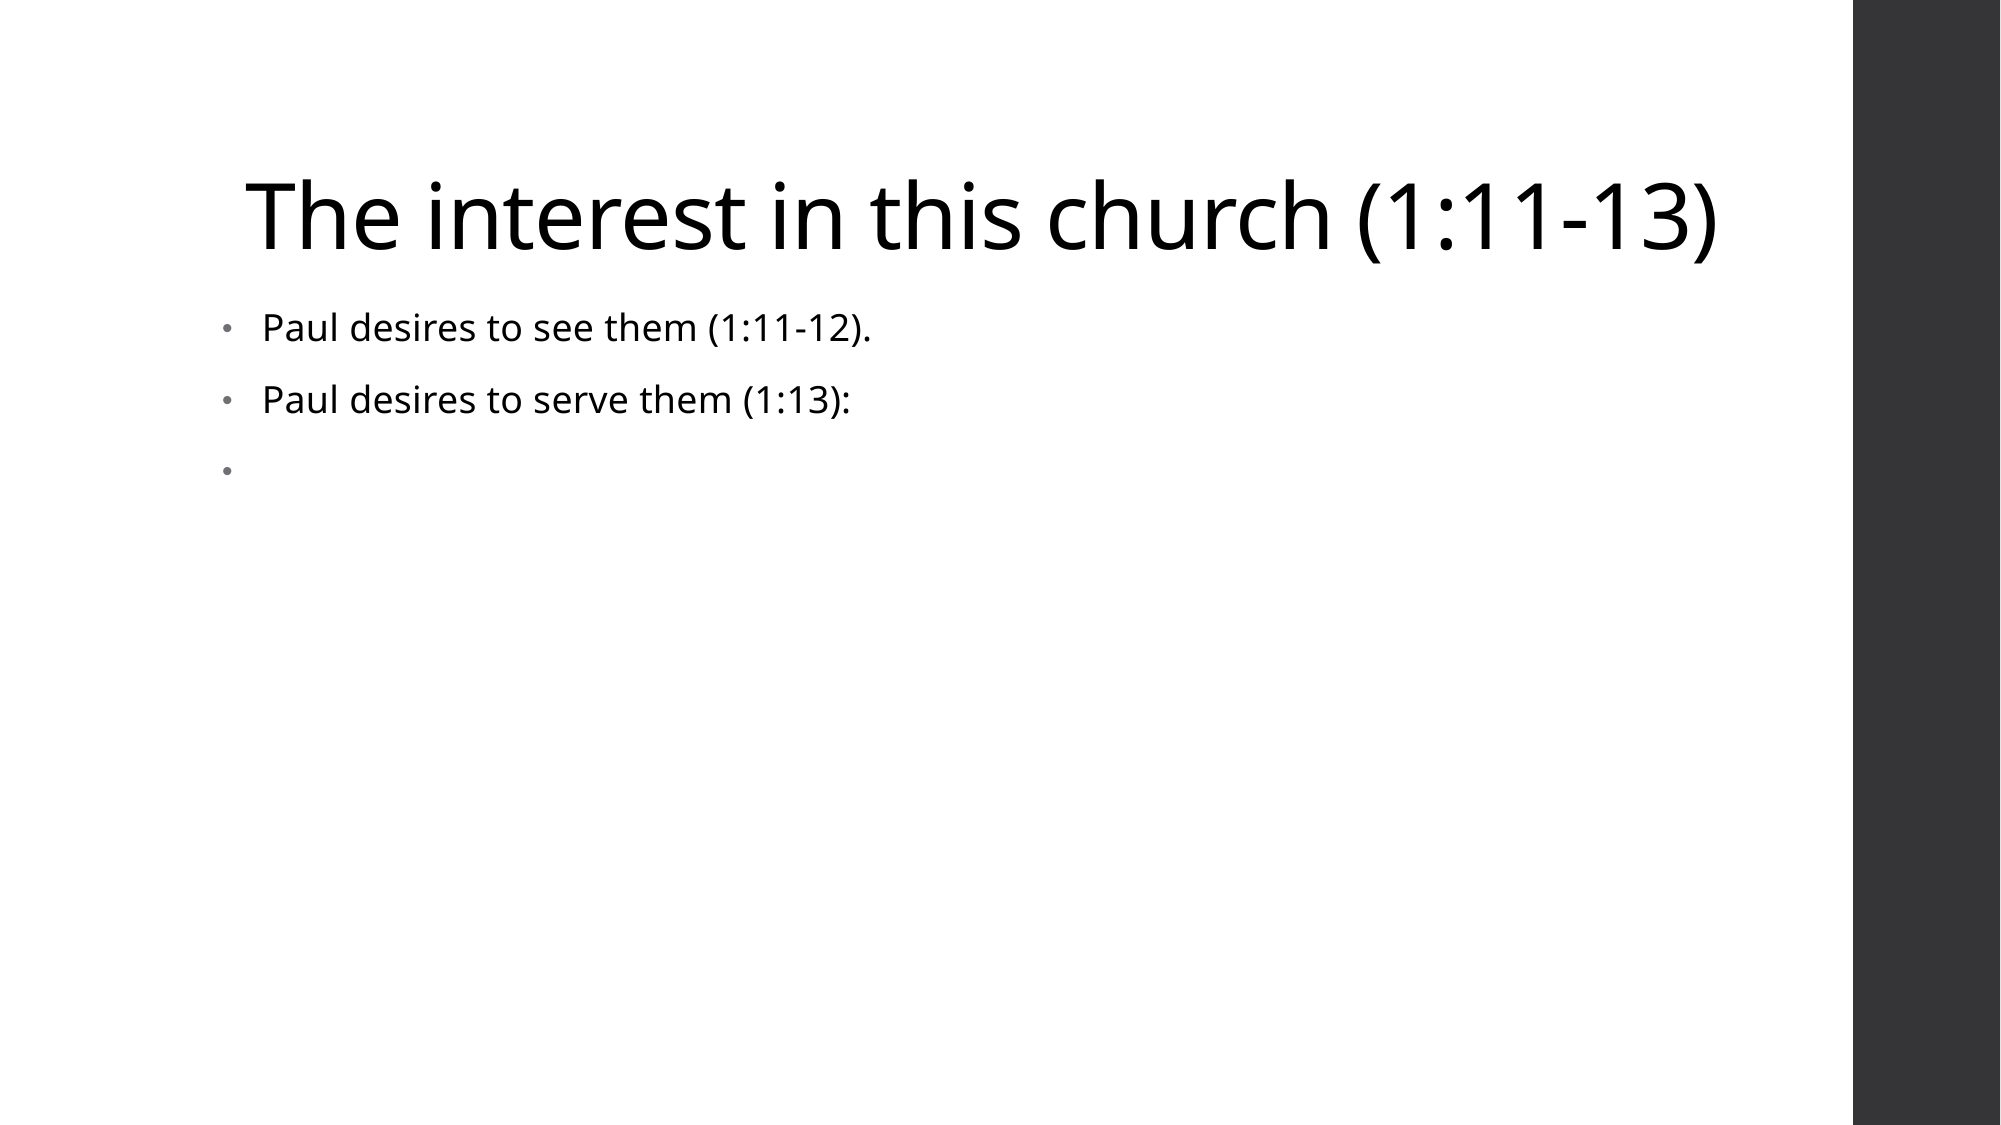

# The interest in this church (1:11-13)
 Paul desires to see them (1:11-12).
 Paul desires to serve them (1:13):